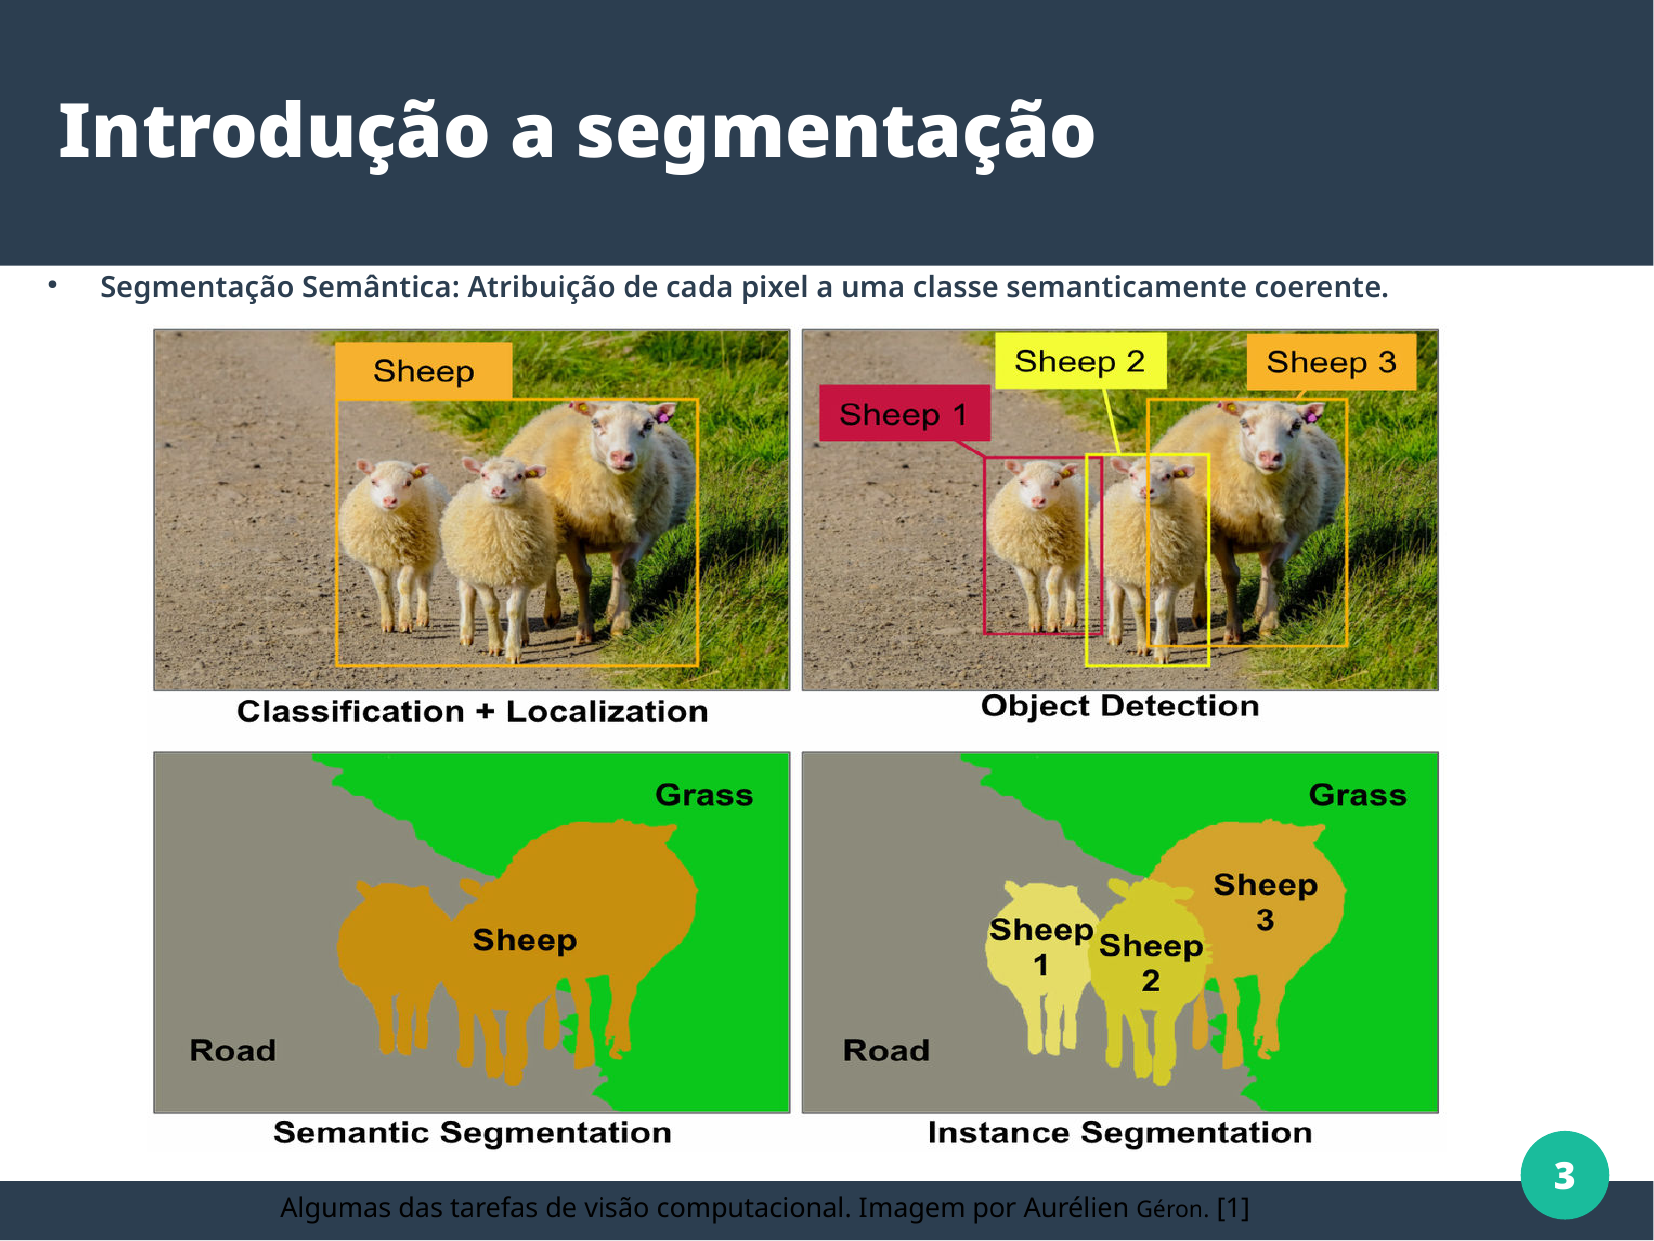

# Introdução a segmentação
Segmentação Semântica: Atribuição de cada pixel a uma classe semanticamente coerente.
3
Algumas das tarefas de visão computacional. Imagem por Aurélien Géron. [1]